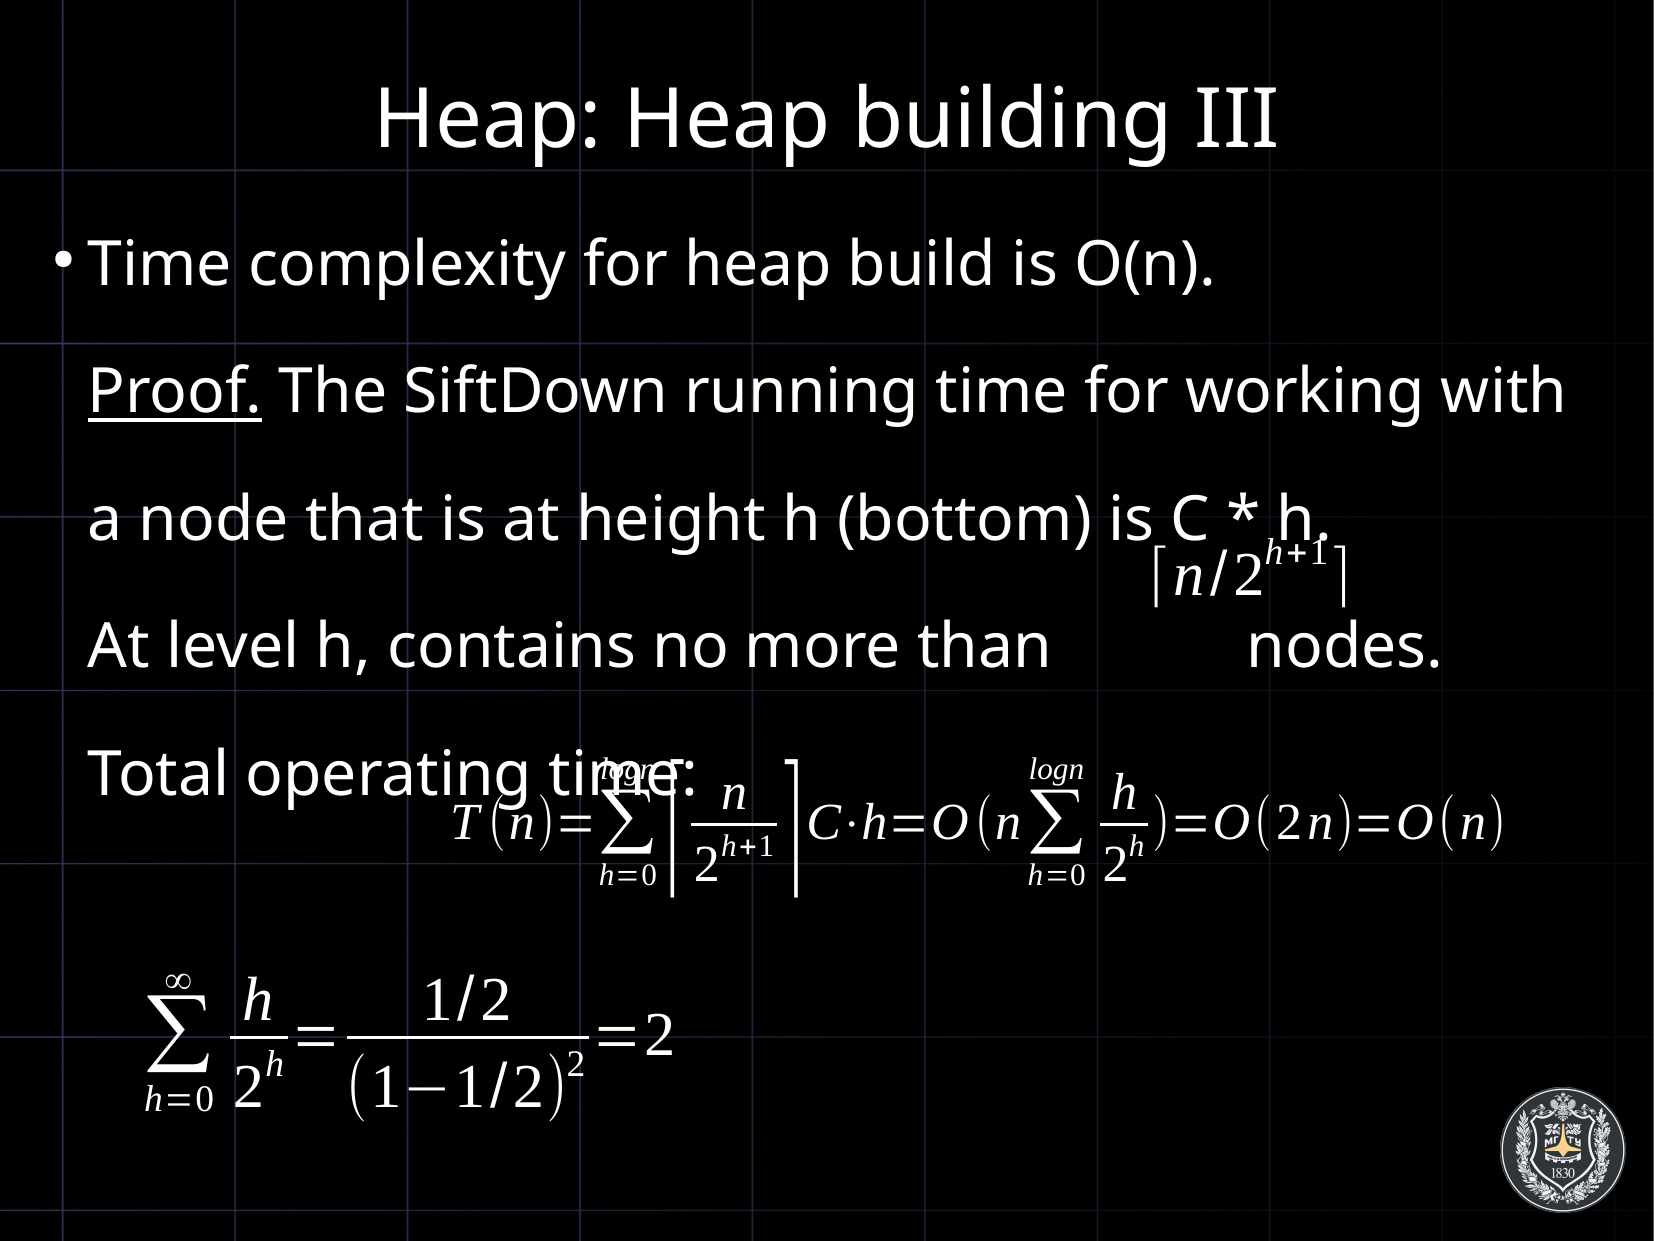

# Heap: Heap building III
Time complexity for heap build is O(n).
Proof. The SiftDown running time for working with a node that is at height h (bottom) is C * h.
At level h, contains no more than nodes.
Total operating time: